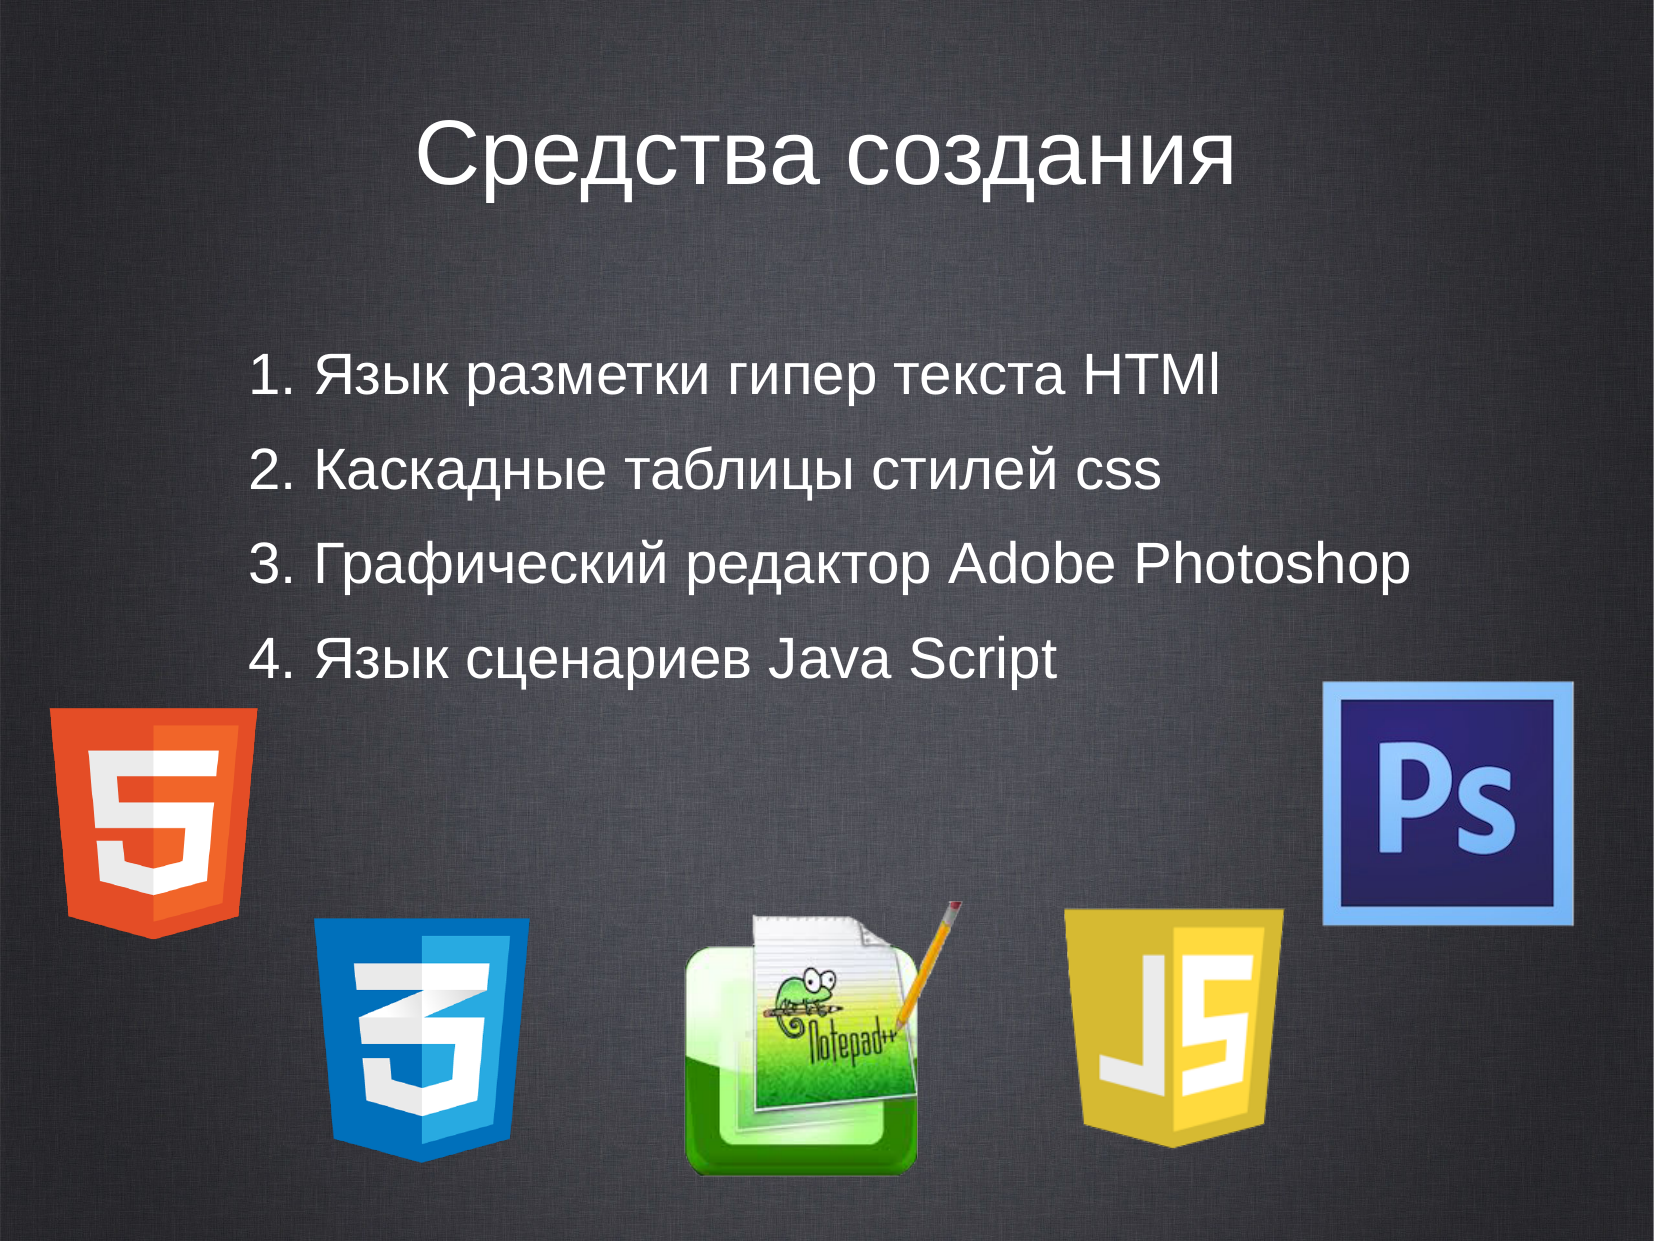

# Средства создания
1. Язык разметки гипер текста HTMl
2. Каскадные таблицы стилей css
3. Графический редактор Adobe Photoshop
4. Язык сценариев Java Script